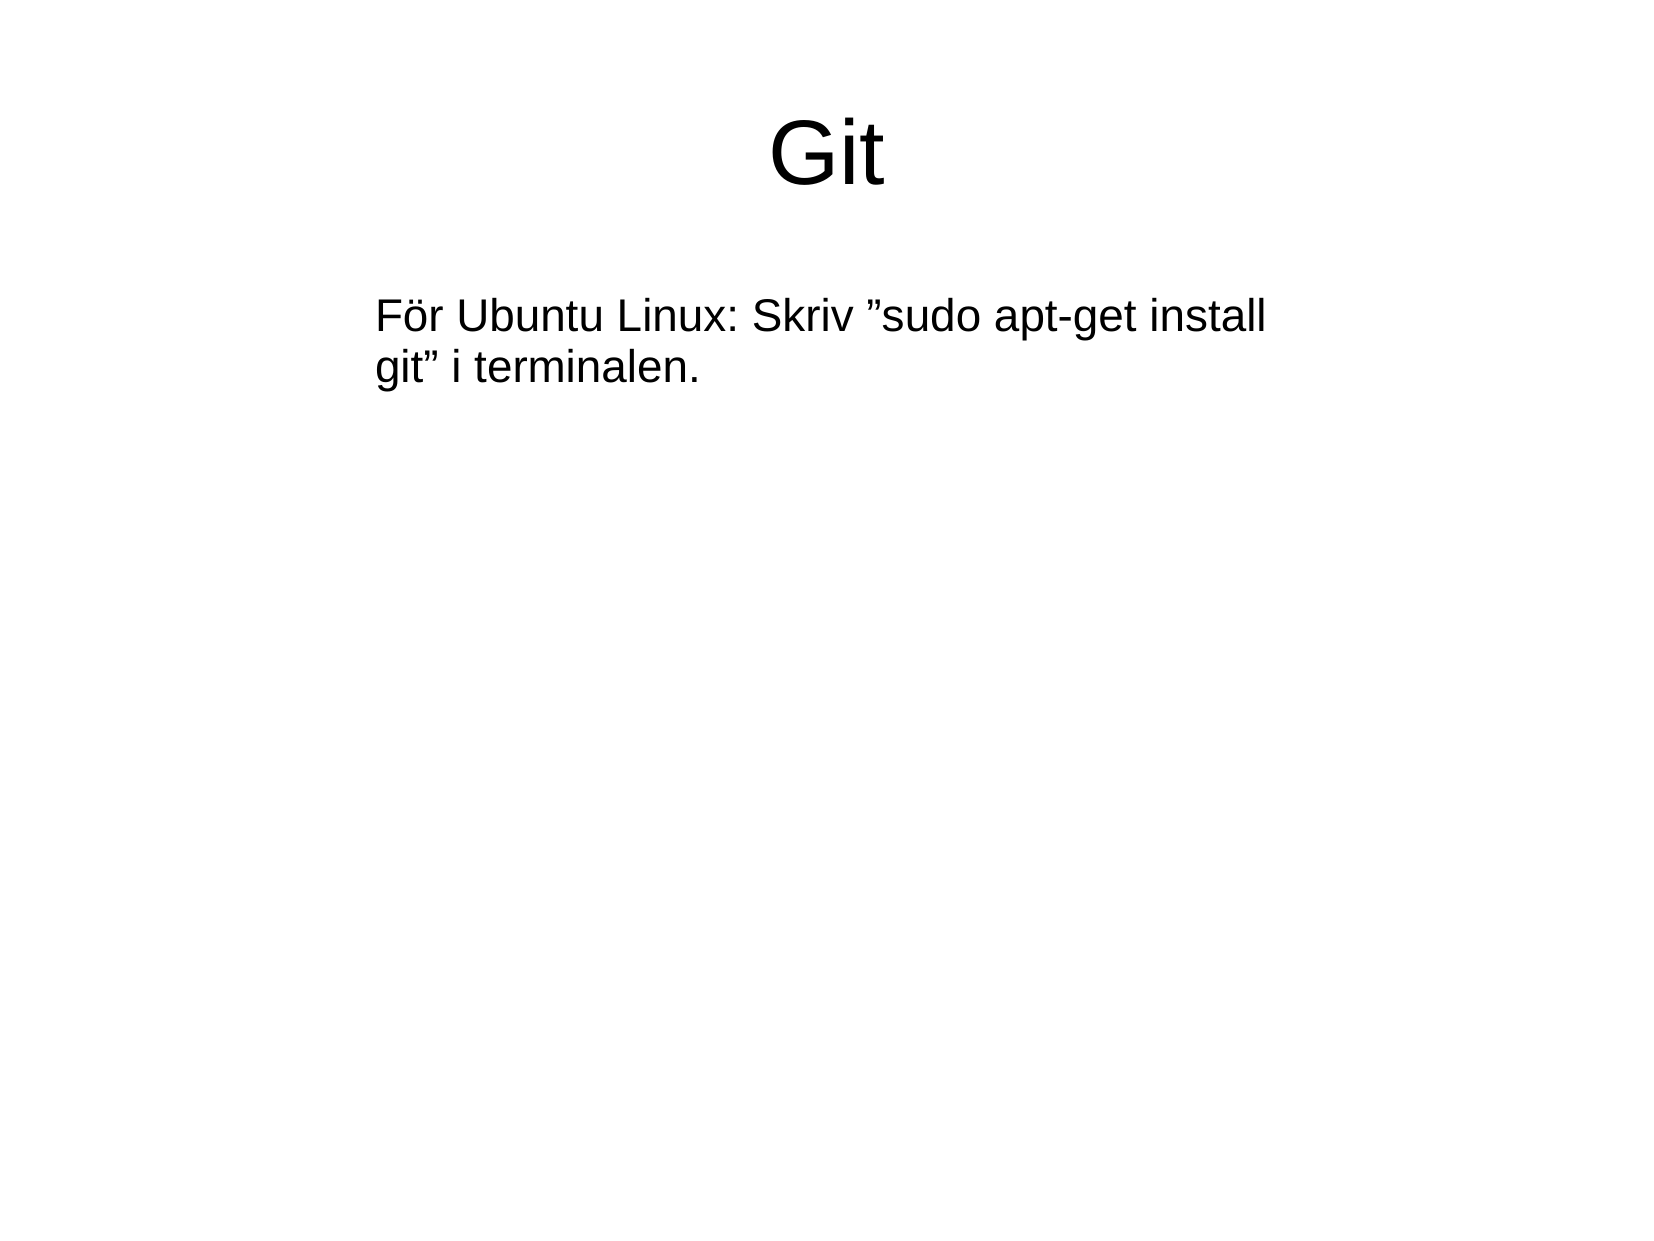

# Git
För Ubuntu Linux: Skriv ”sudo apt-get install git” i terminalen.